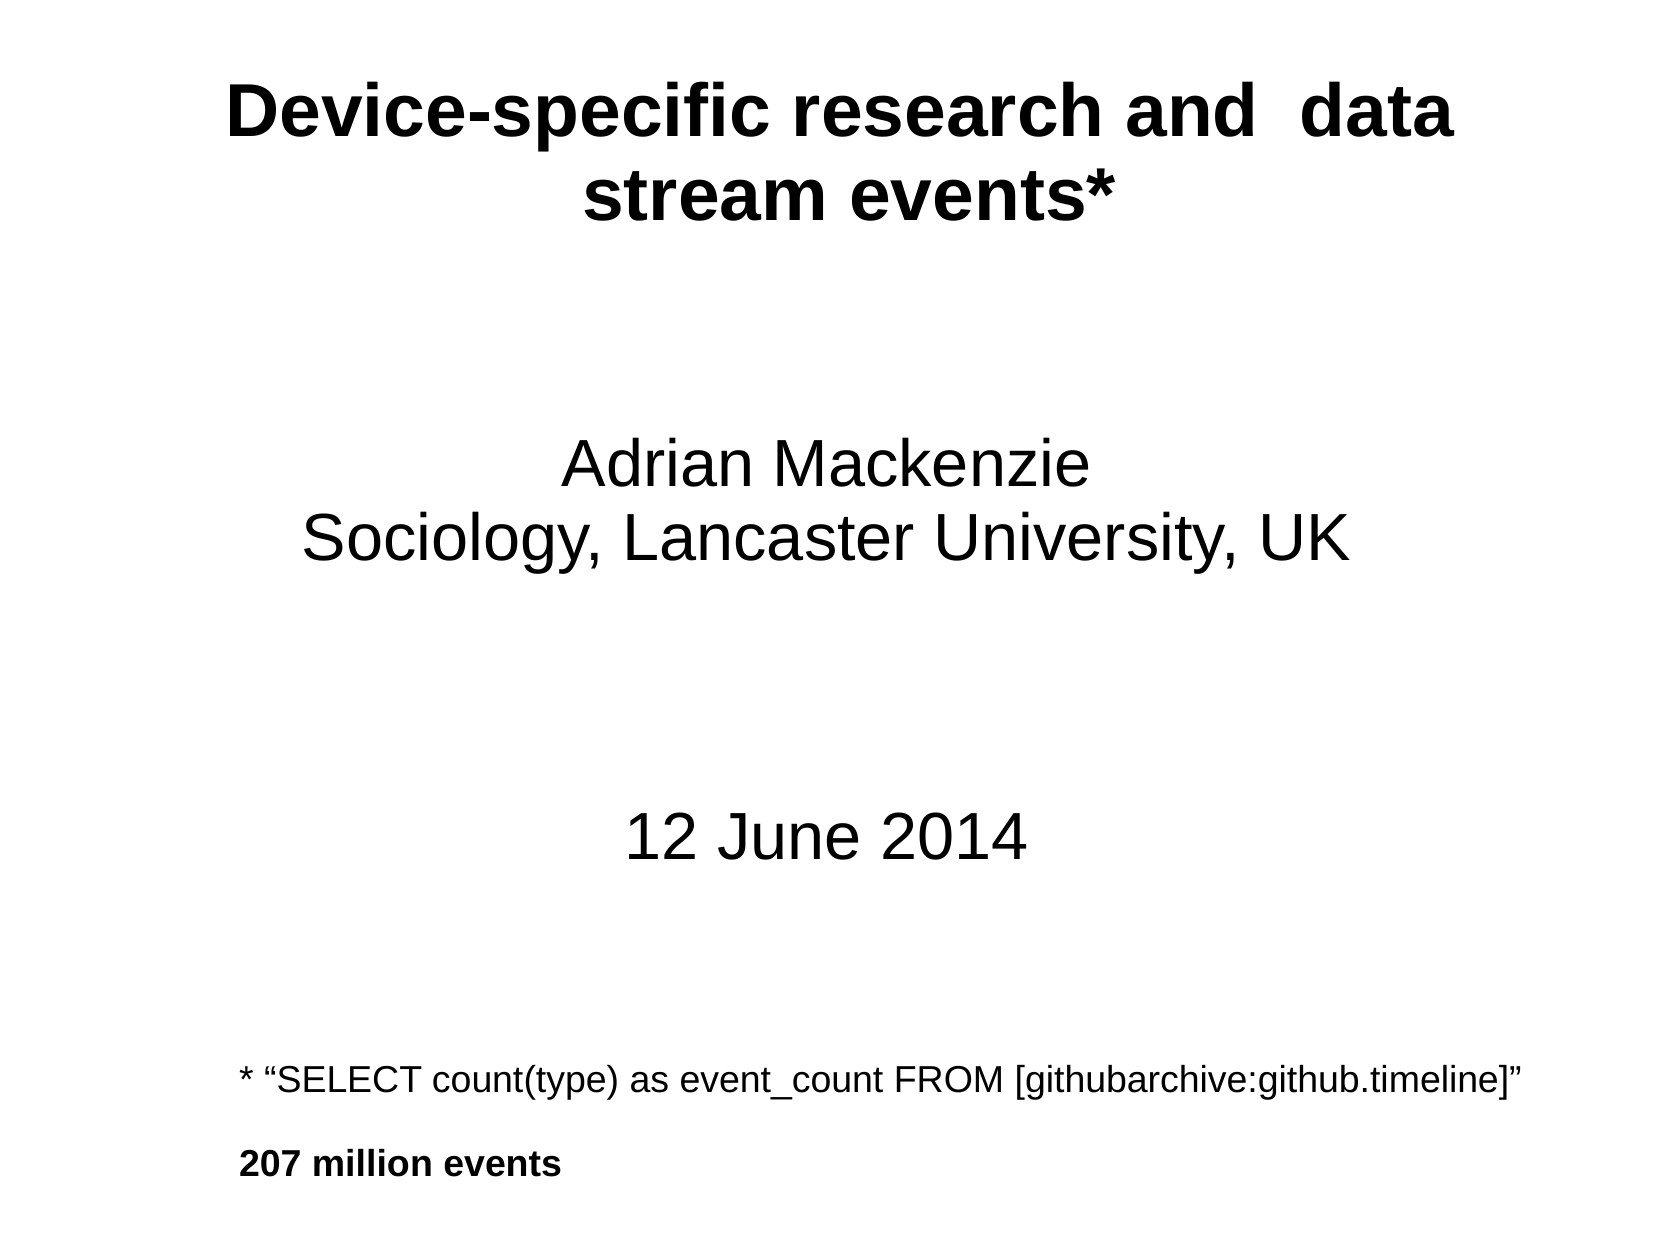

# Device-specific research and data stream events*
Adrian Mackenzie
Sociology, Lancaster University, UK
12 June 2014
* “SELECT count(type) as event_count FROM [githubarchive:github.timeline]”
207 million events